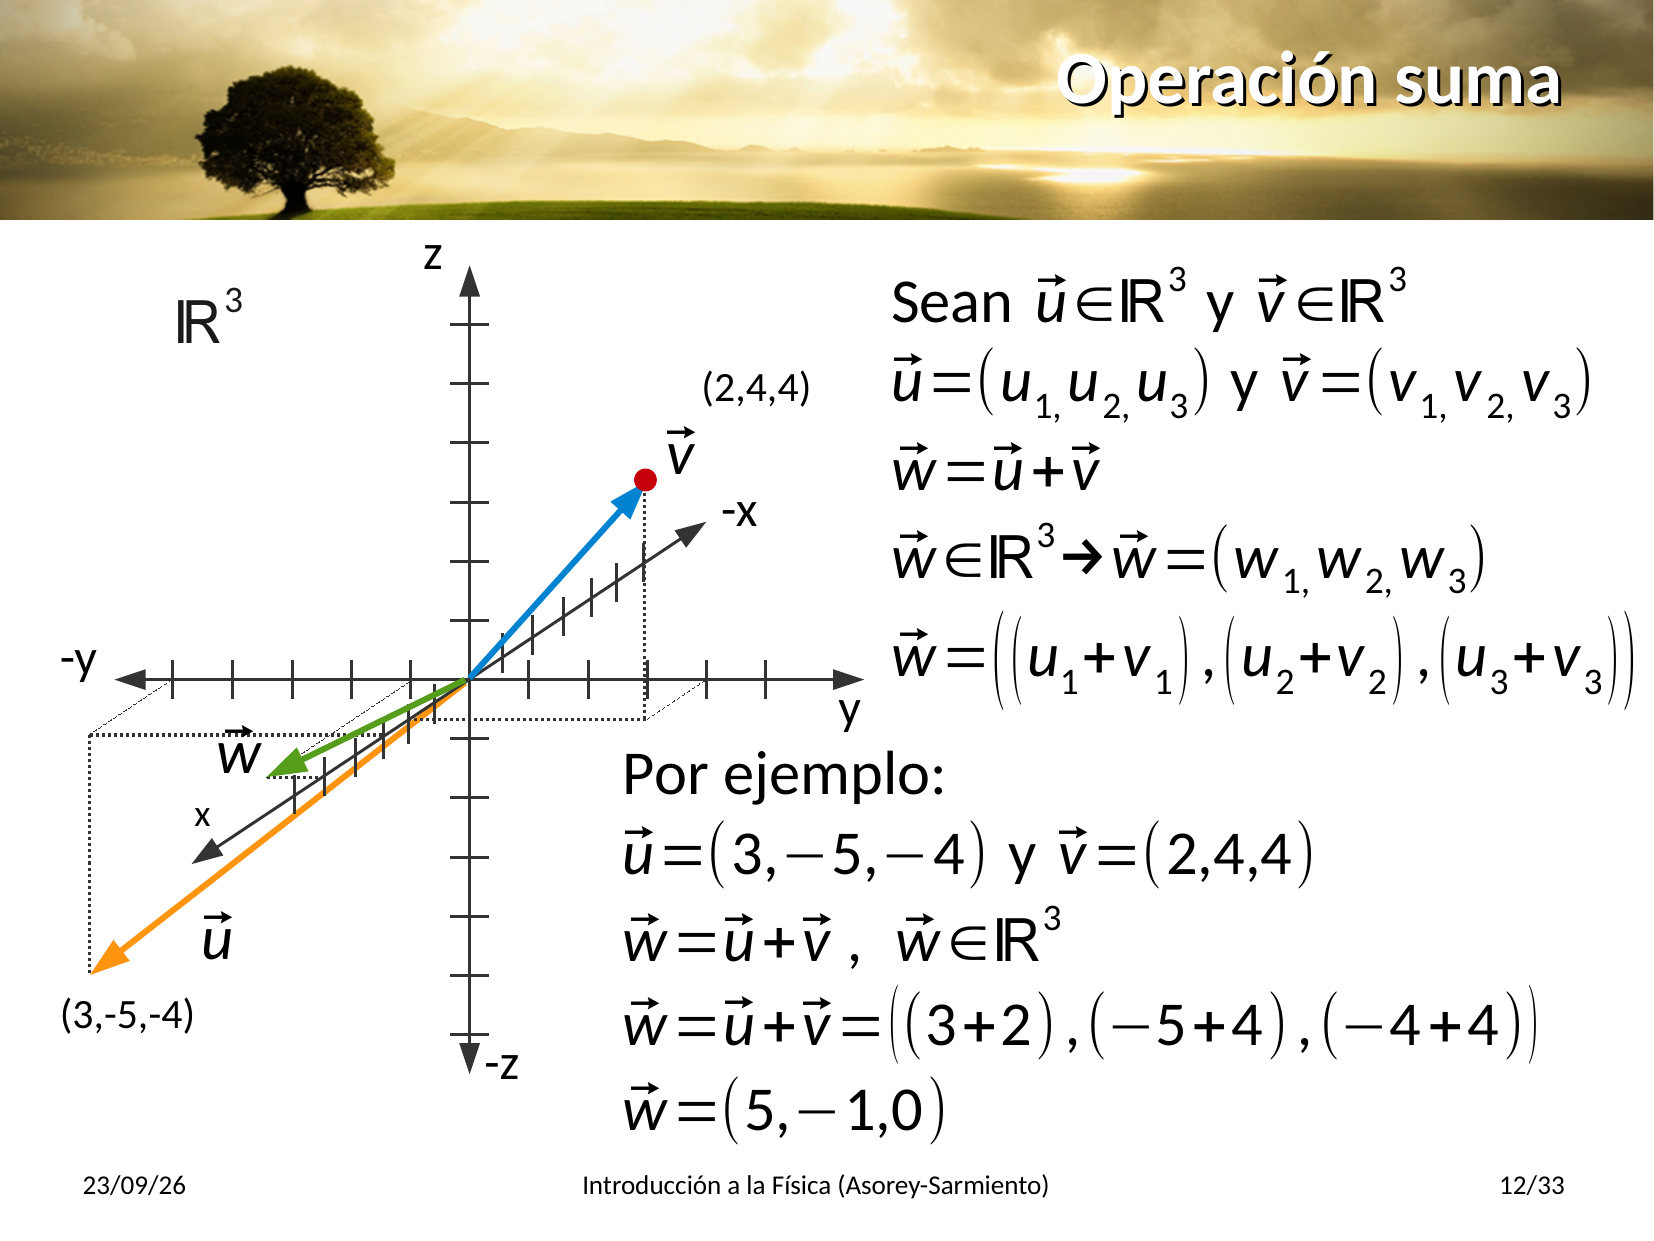

# Operación suma
z
(2,4,4)
-x
-y
y
x
(3,-5,-4)
-z
Introducción a la Física (Asorey-Sarmiento)
12